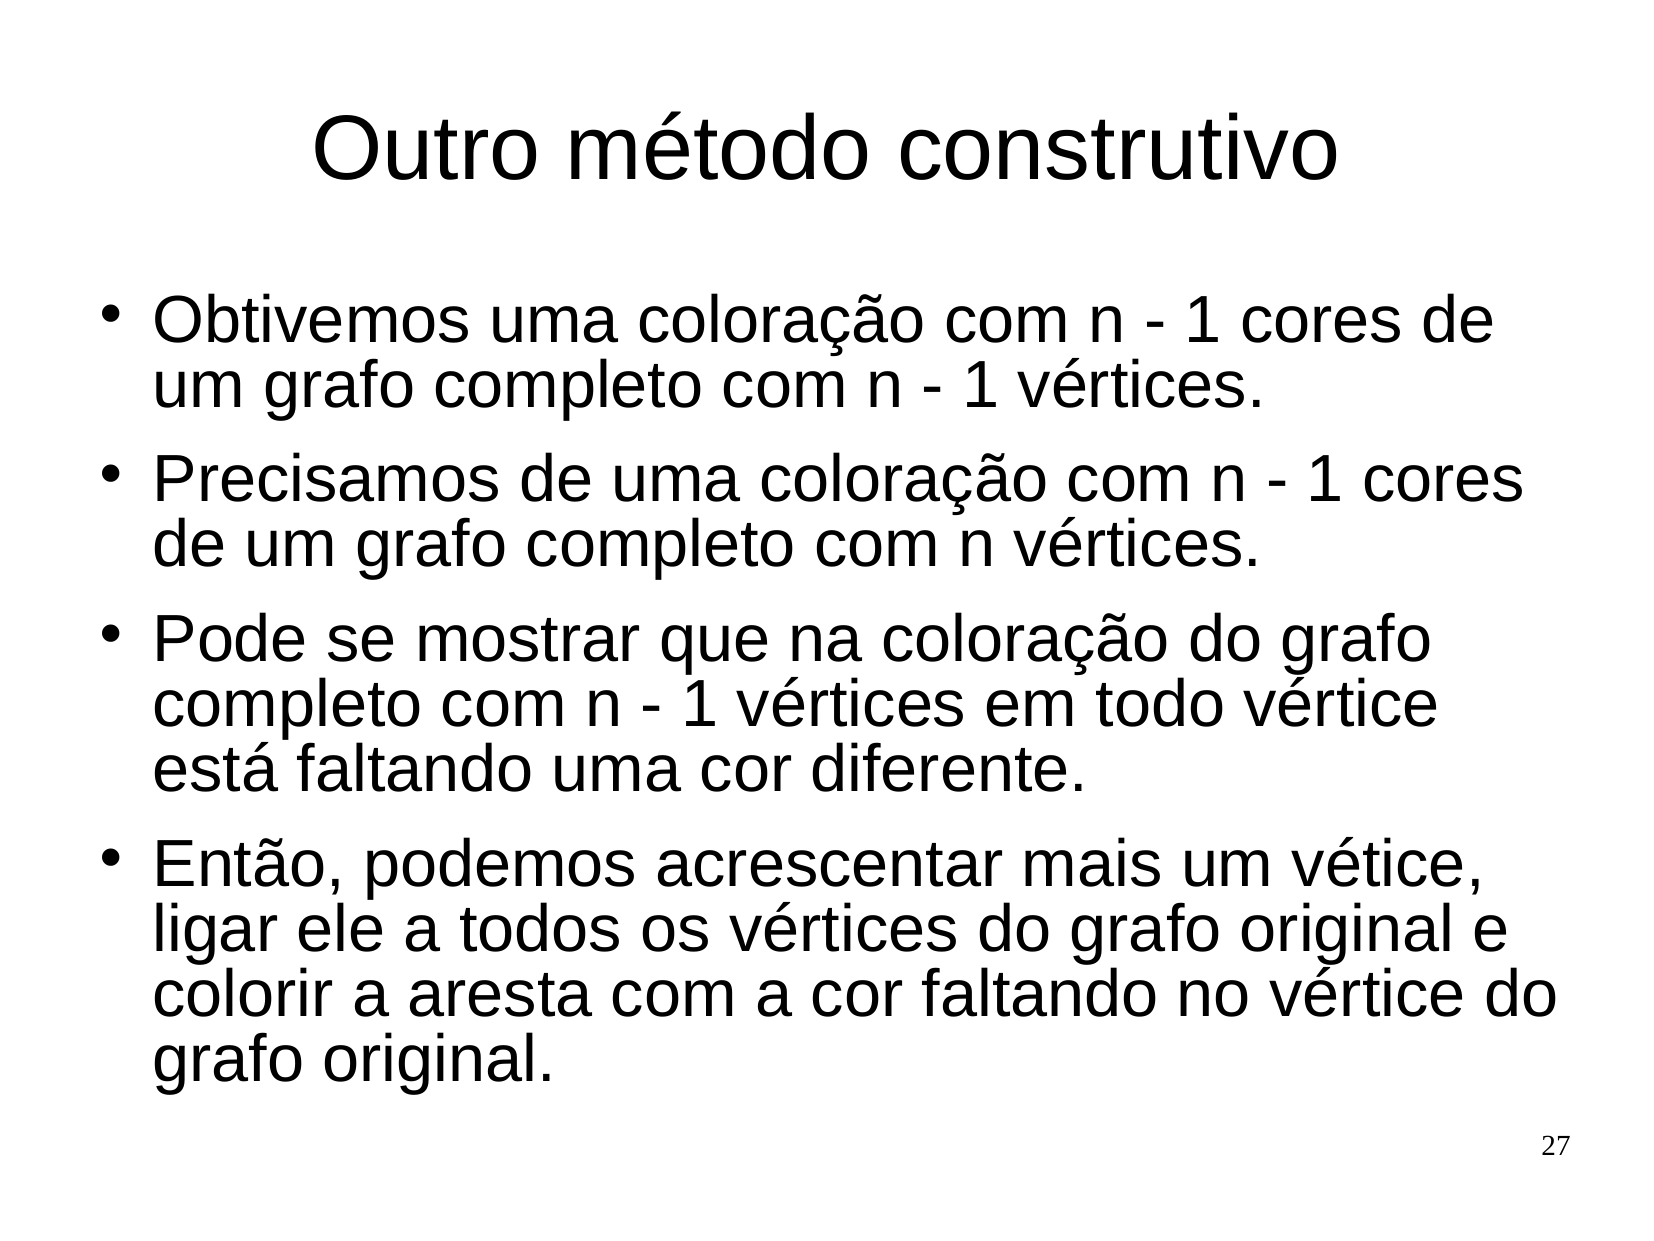

# Outro método construtivo
Obtivemos uma coloração com n - 1 cores de um grafo completo com n - 1 vértices.
Precisamos de uma coloração com n - 1 cores de um grafo completo com n vértices.
Pode se mostrar que na coloração do grafo completo com n - 1 vértices em todo vértice está faltando uma cor diferente.
Então, podemos acrescentar mais um vétice, ligar ele a todos os vértices do grafo original e colorir a aresta com a cor faltando no vértice do grafo original.
27